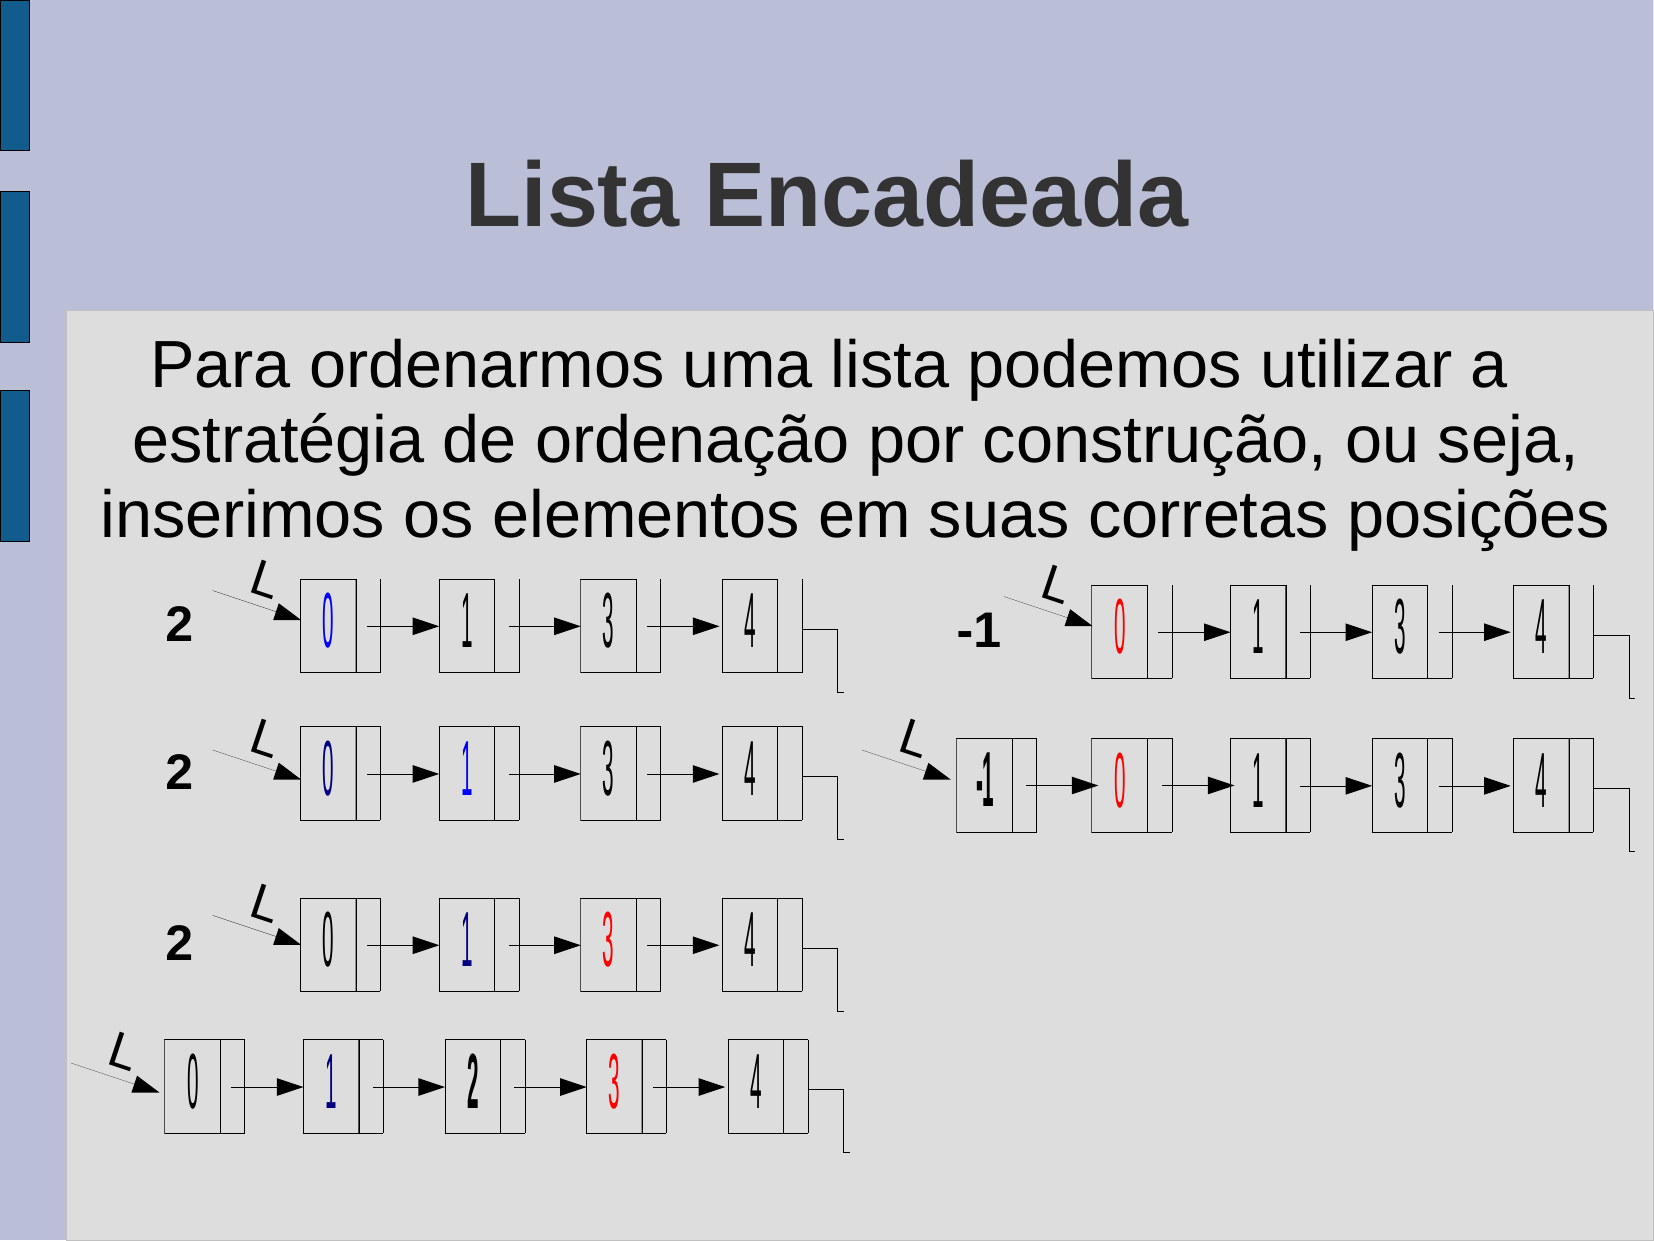

# Lista Encadeada
Para ordenarmos uma lista podemos utilizar a estratégia de ordenação por construção, ou seja, inserimos os elementos em suas corretas posições
L
2
L
-1
2
L
L
2
L
L